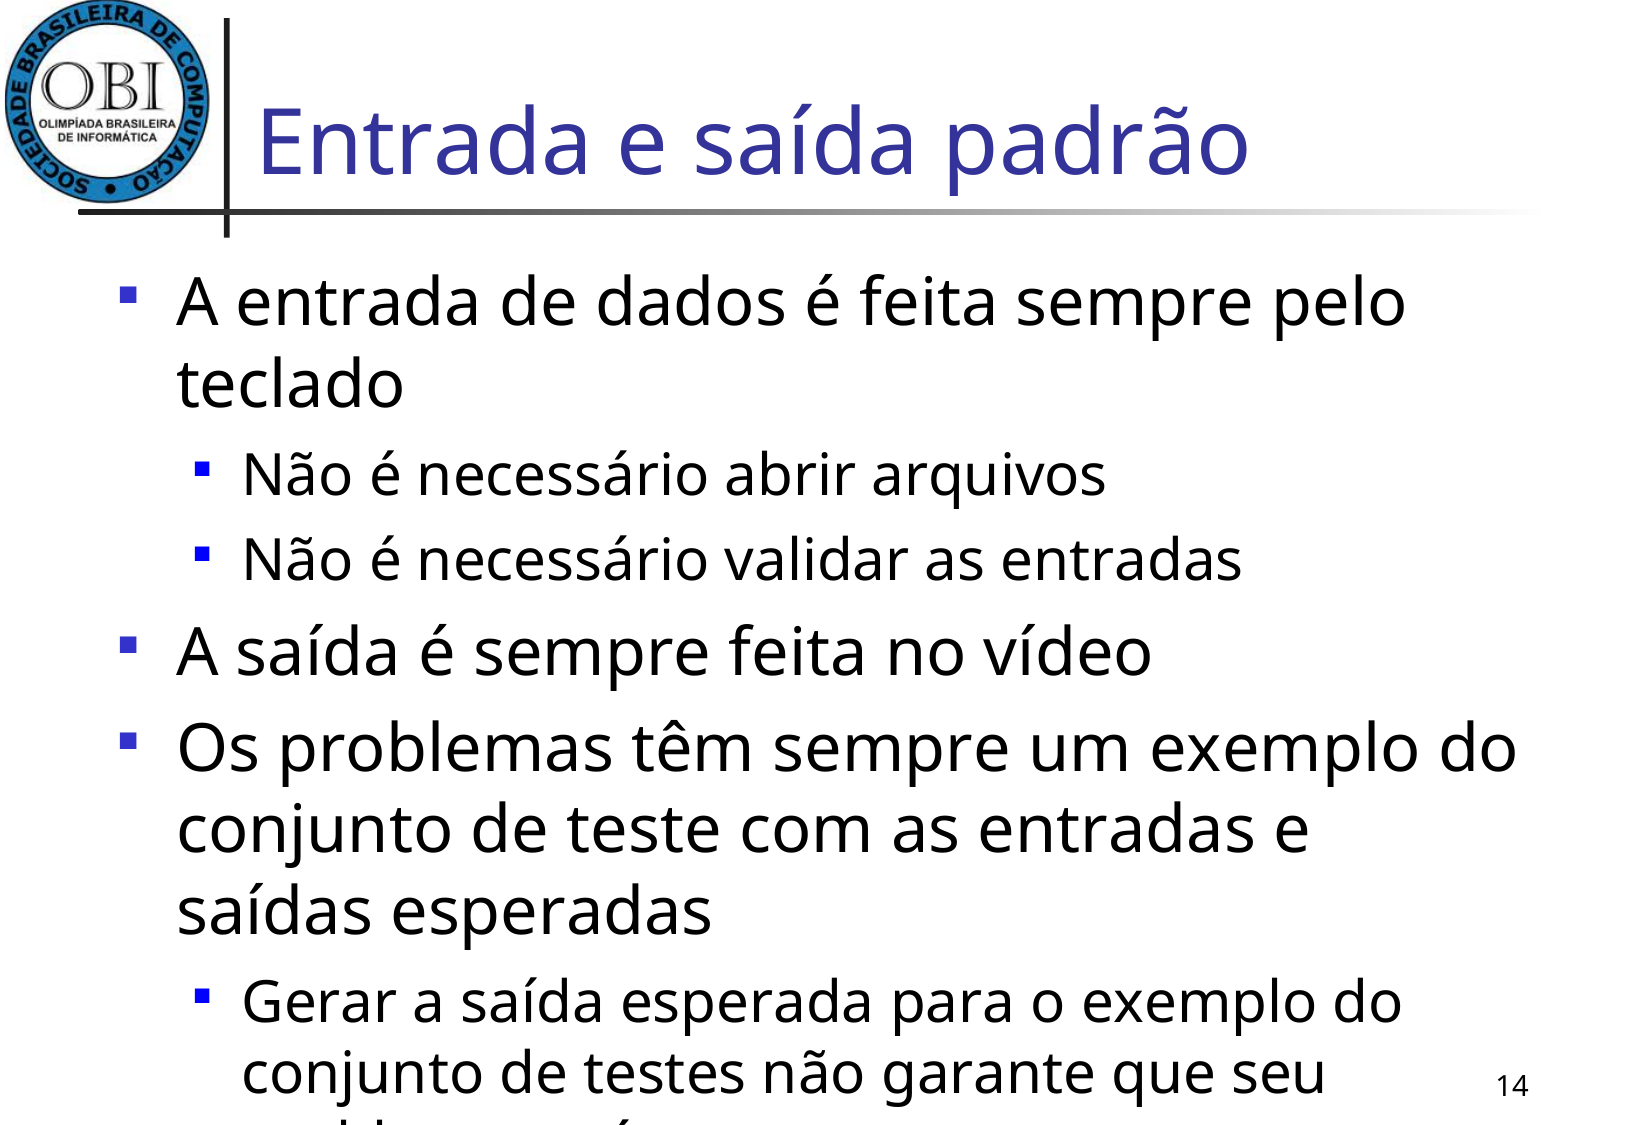

# Entrada e saída padrão
A entrada de dados é feita sempre pelo teclado
Não é necessário abrir arquivos
Não é necessário validar as entradas
A saída é sempre feita no vídeo
Os problemas têm sempre um exemplo do conjunto de teste com as entradas e saídas esperadas
Gerar a saída esperada para o exemplo do conjunto de testes não garante que seu problema está correto